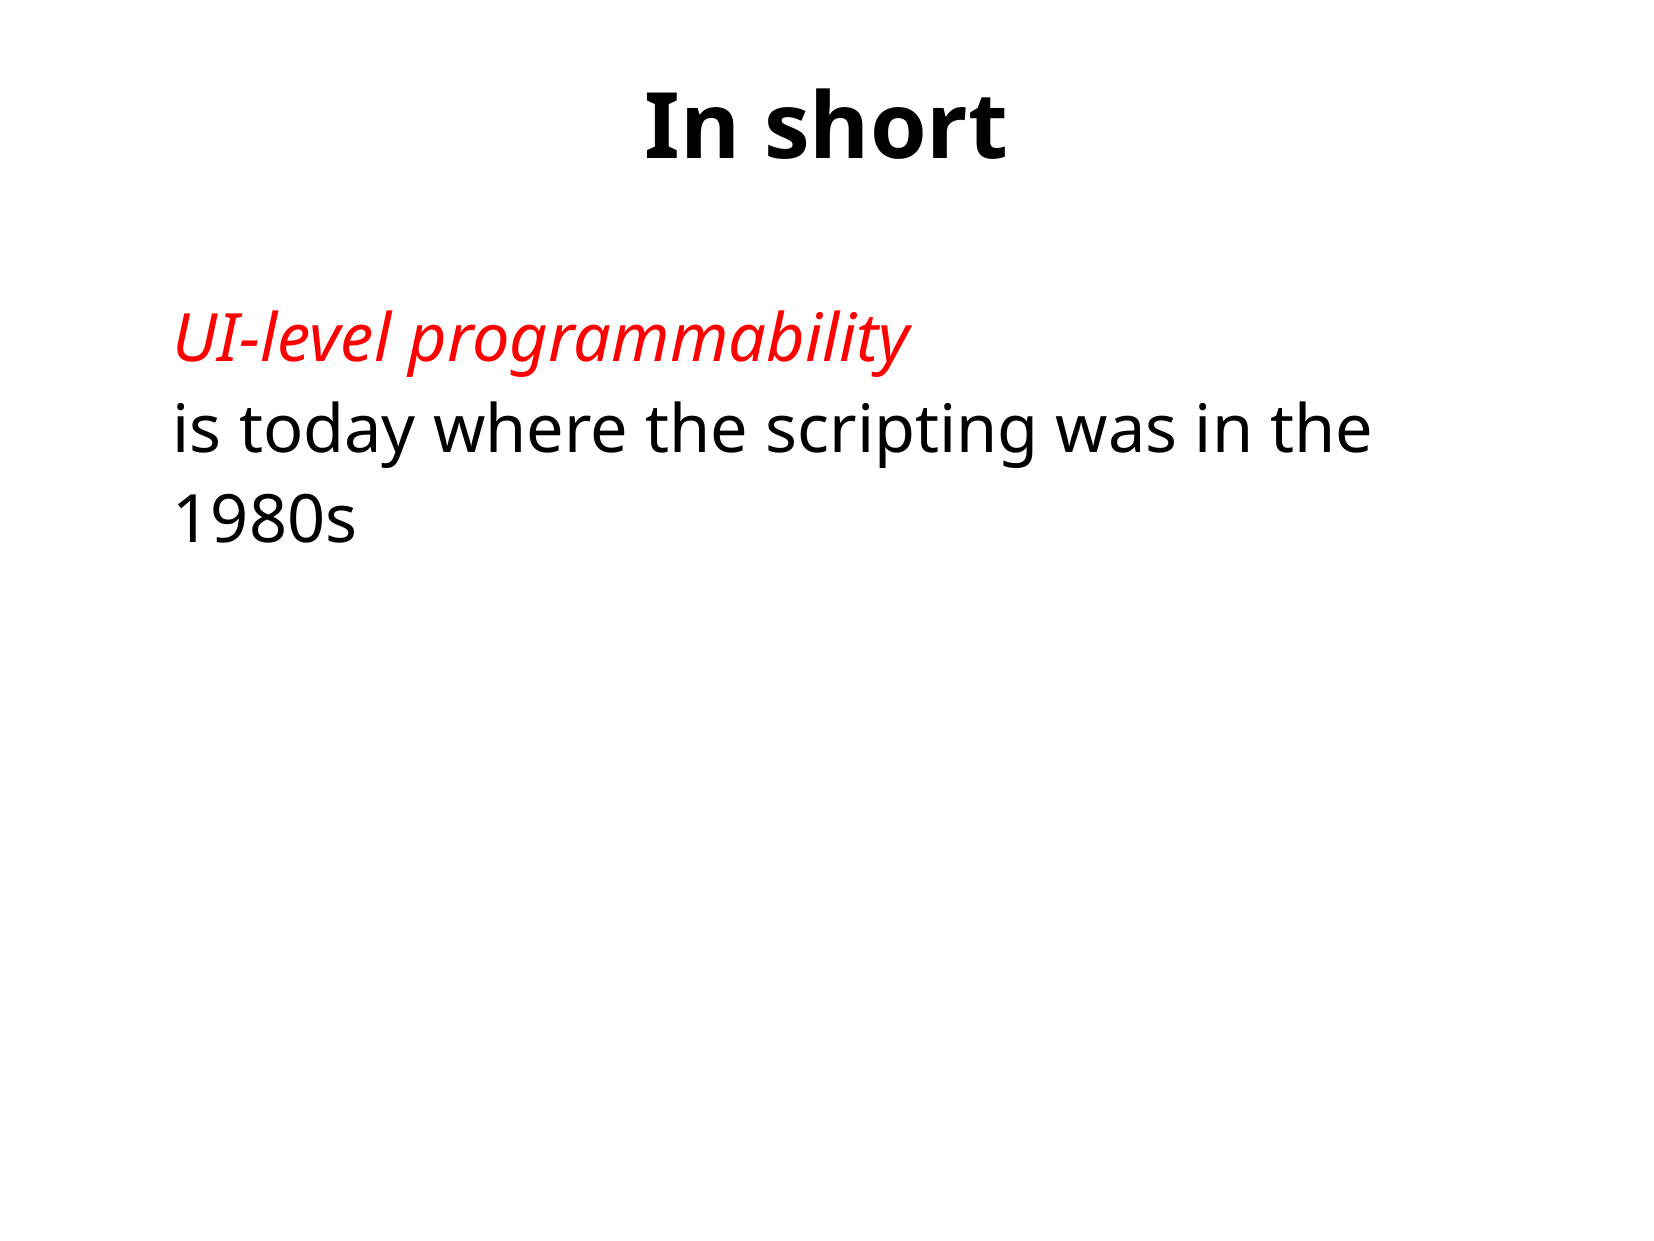

# In short
UI-level programmability
is today where the scripting was in the 1980s